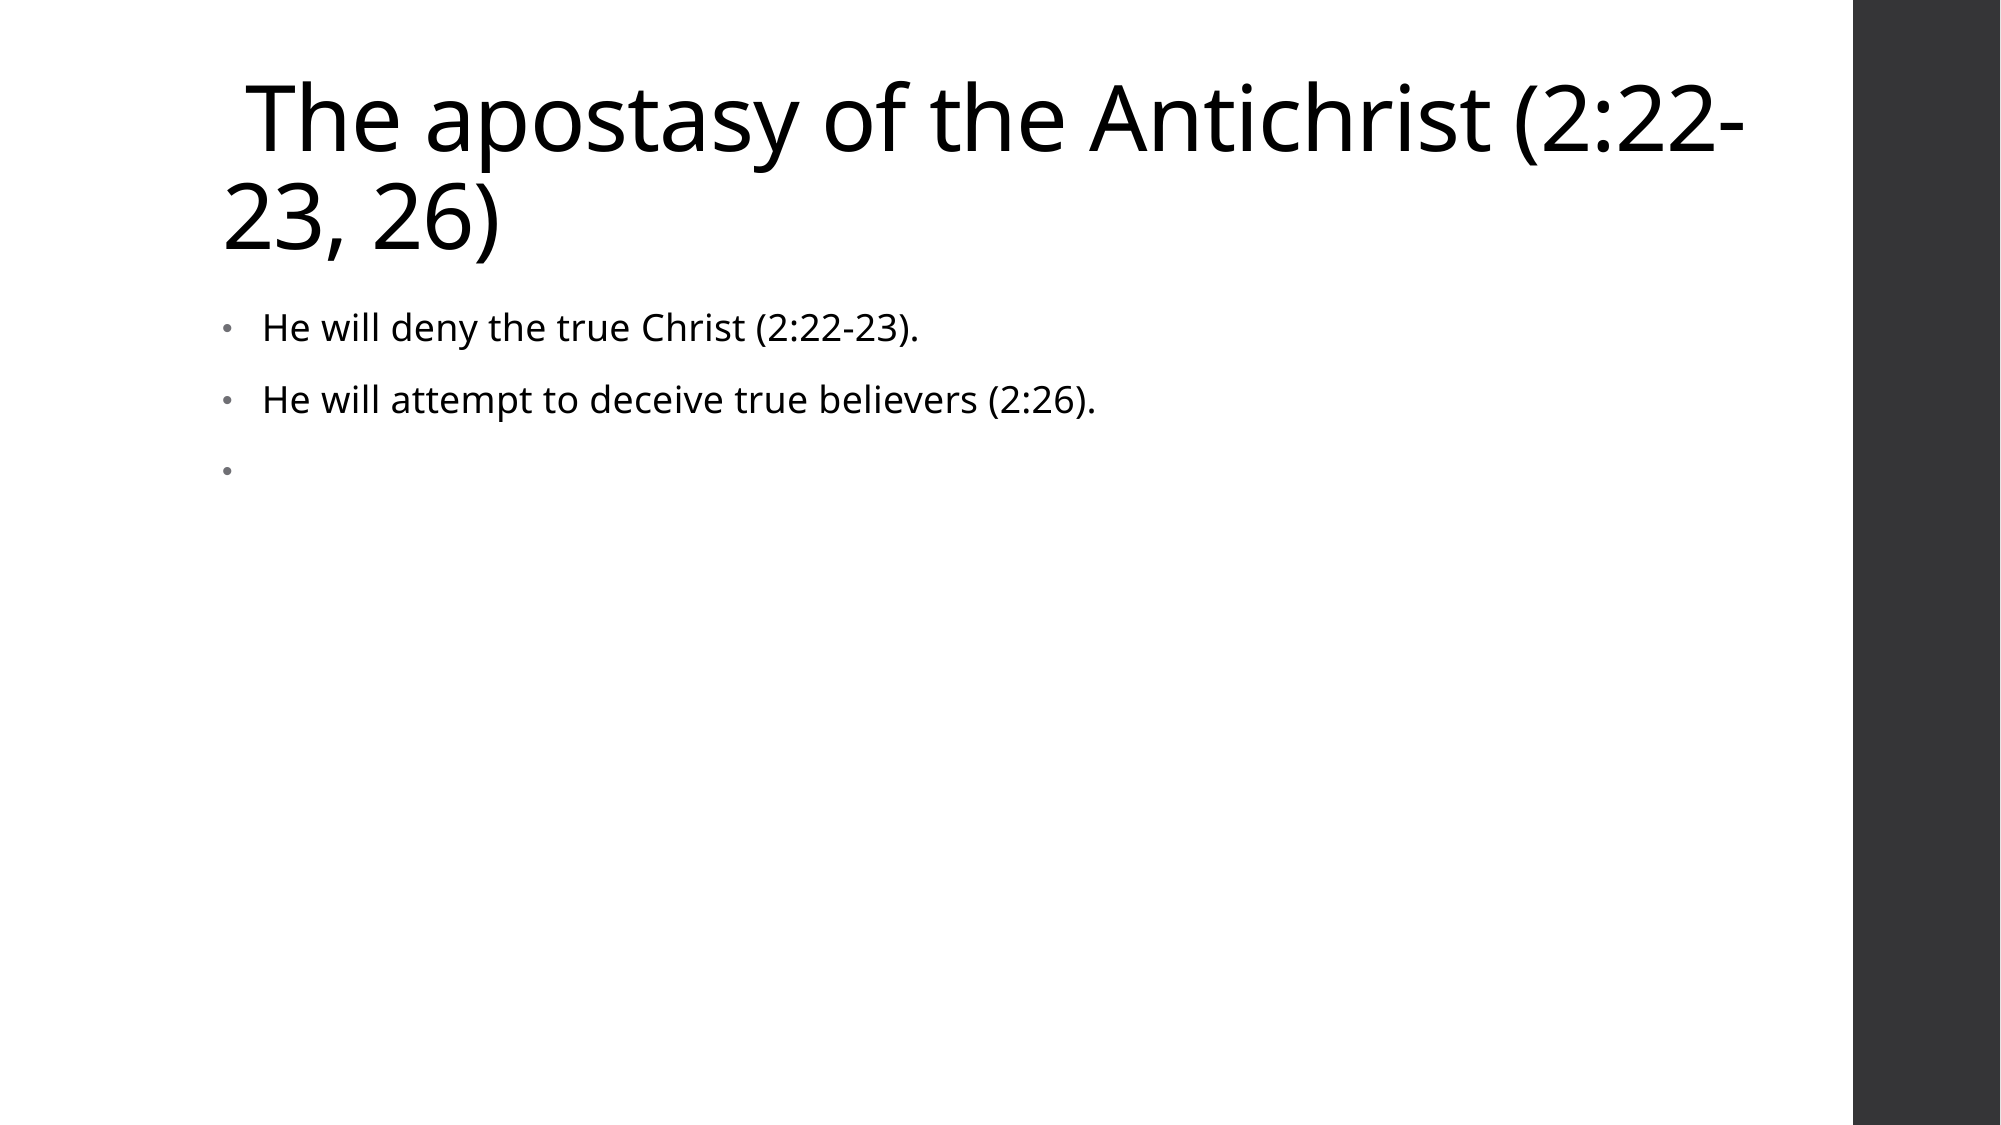

# The apostasy of the Antichrist (2:22-23, 26)
 He will deny the true Christ (2:22-23).
 He will attempt to deceive true believers (2:26).